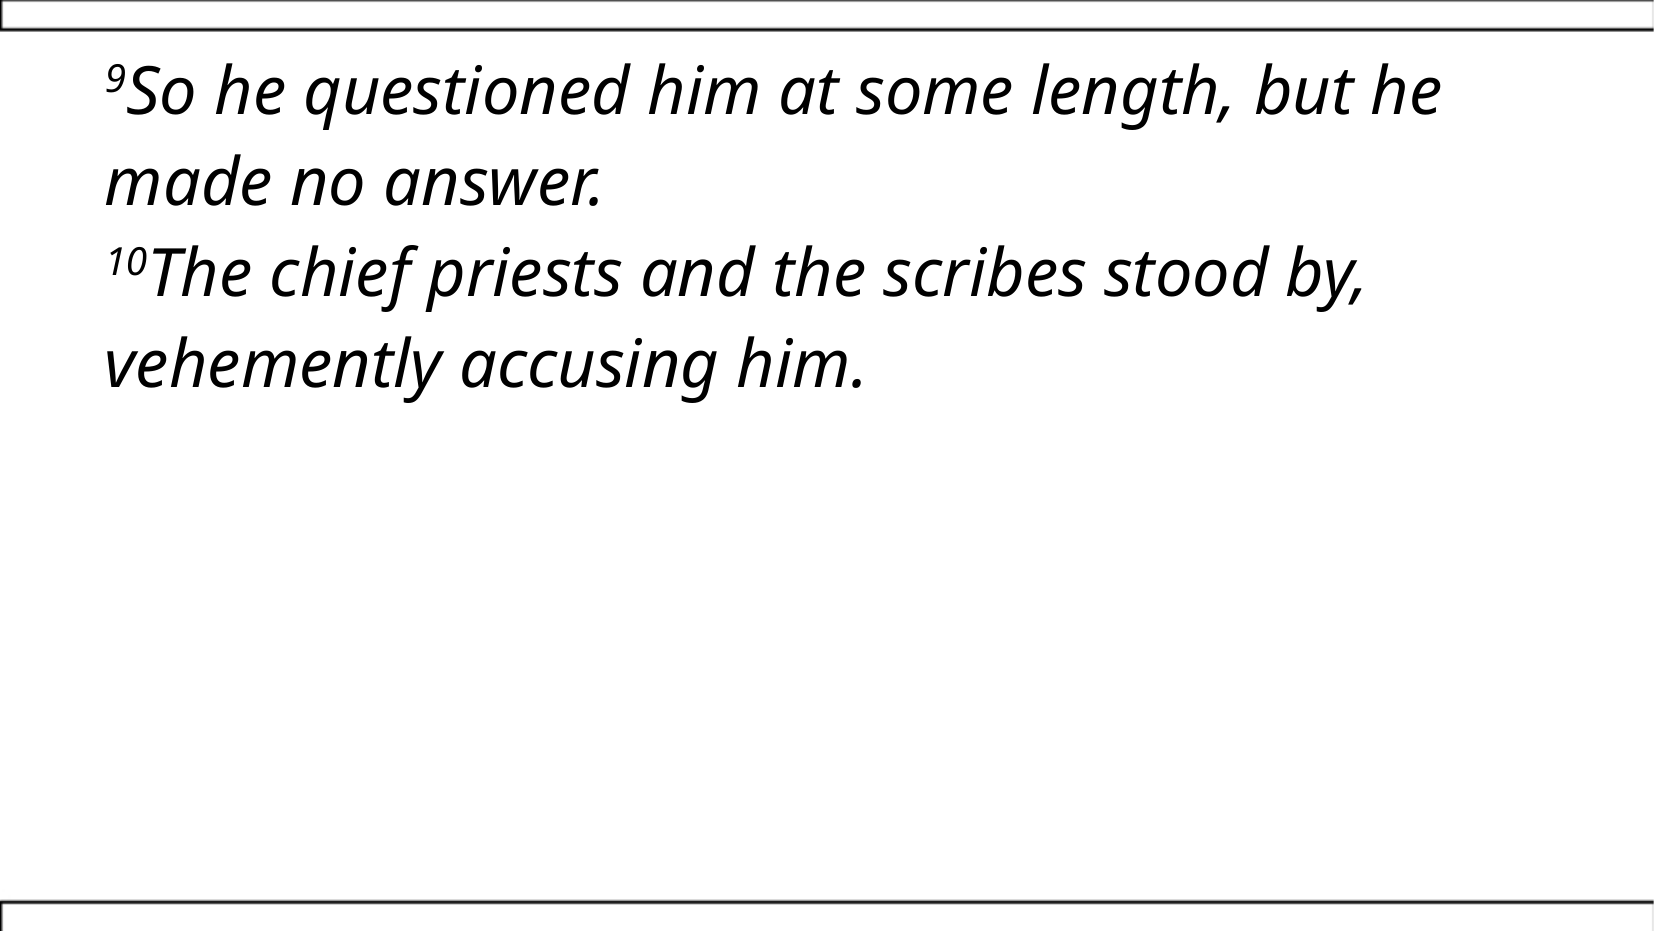

9So he questioned him at some length, but he made no answer.
10The chief priests and the scribes stood by, vehemently accusing him.